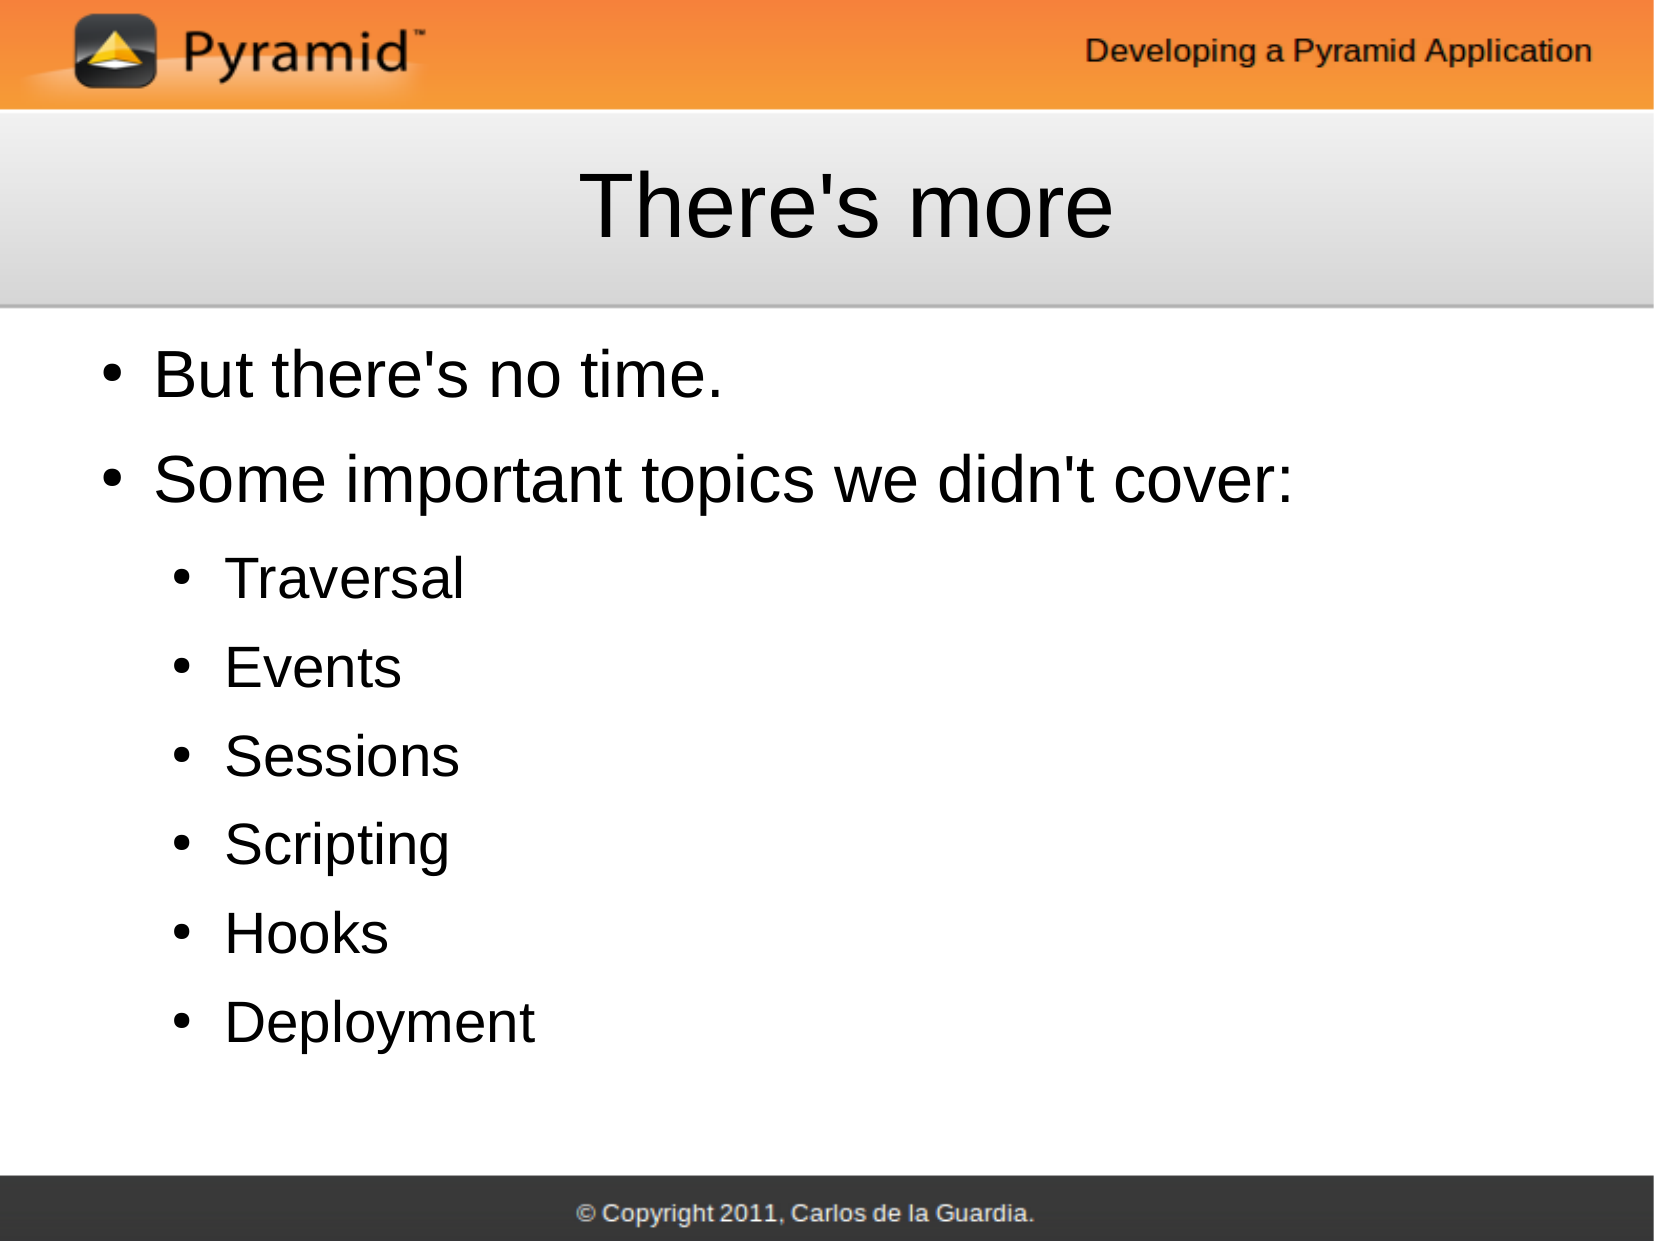

# There's more
But there's no time.
Some important topics we didn't cover:
Traversal
Events
Sessions
Scripting
Hooks
Deployment